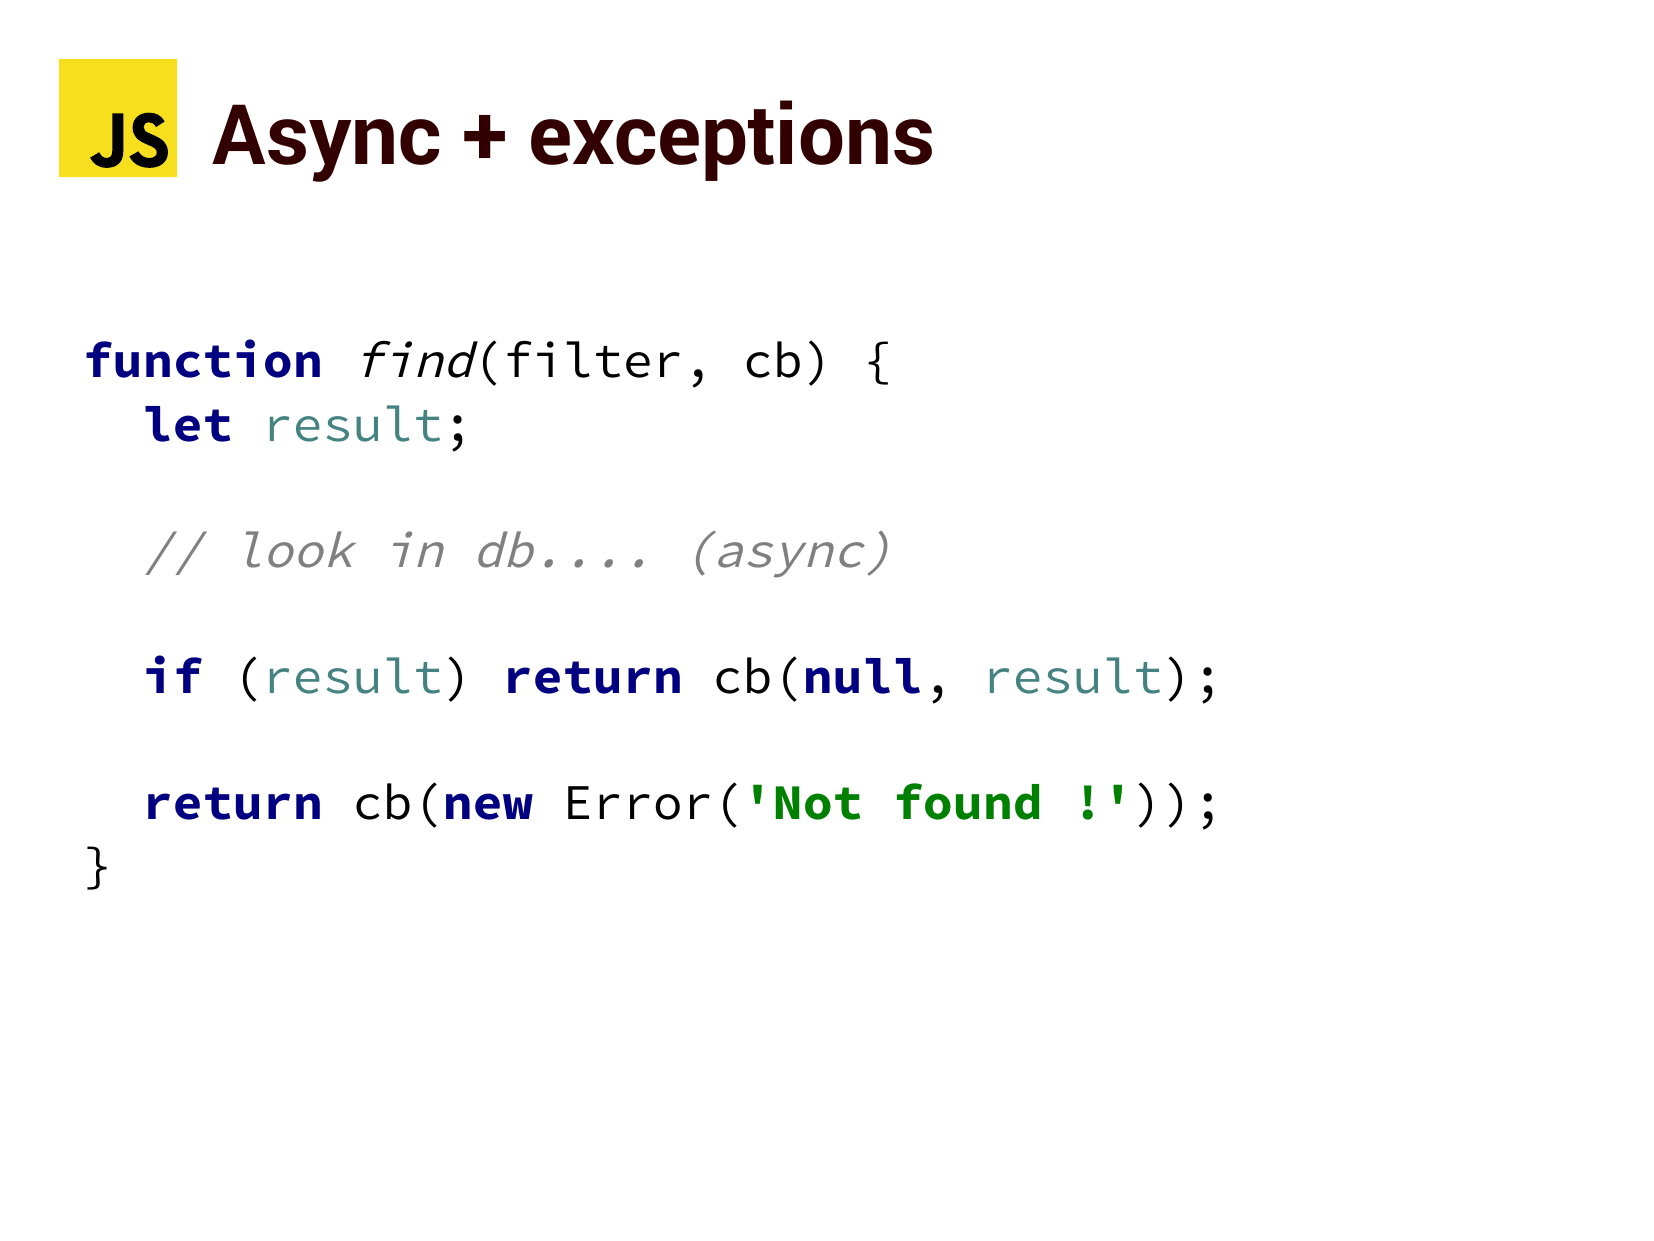

# Async + exceptions
function find(filter, cb) {
 let result;
 // look in db.... (async)
 if (result) return cb(null, result);
 return cb(new Error('Not found !'));
}